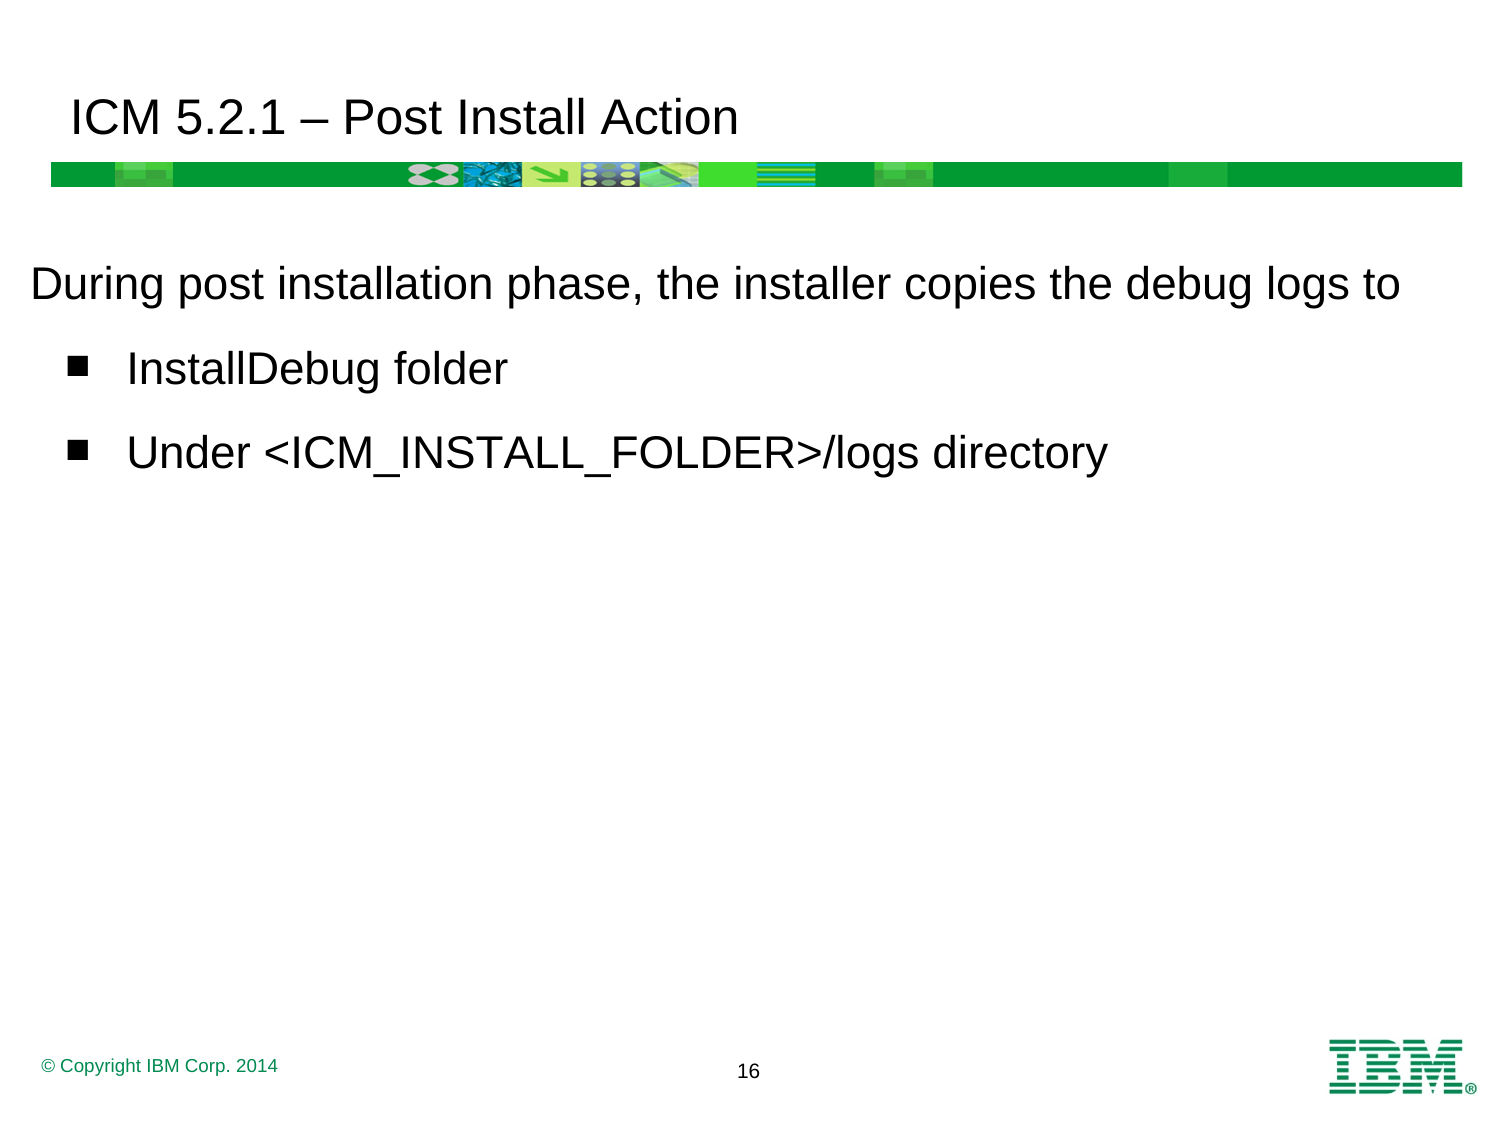

# ICM 5.2.1 – Post Install Action
During post installation phase, the installer copies the debug logs to
 InstallDebug folder
 Under <ICM_INSTALL_FOLDER>/logs directory
16